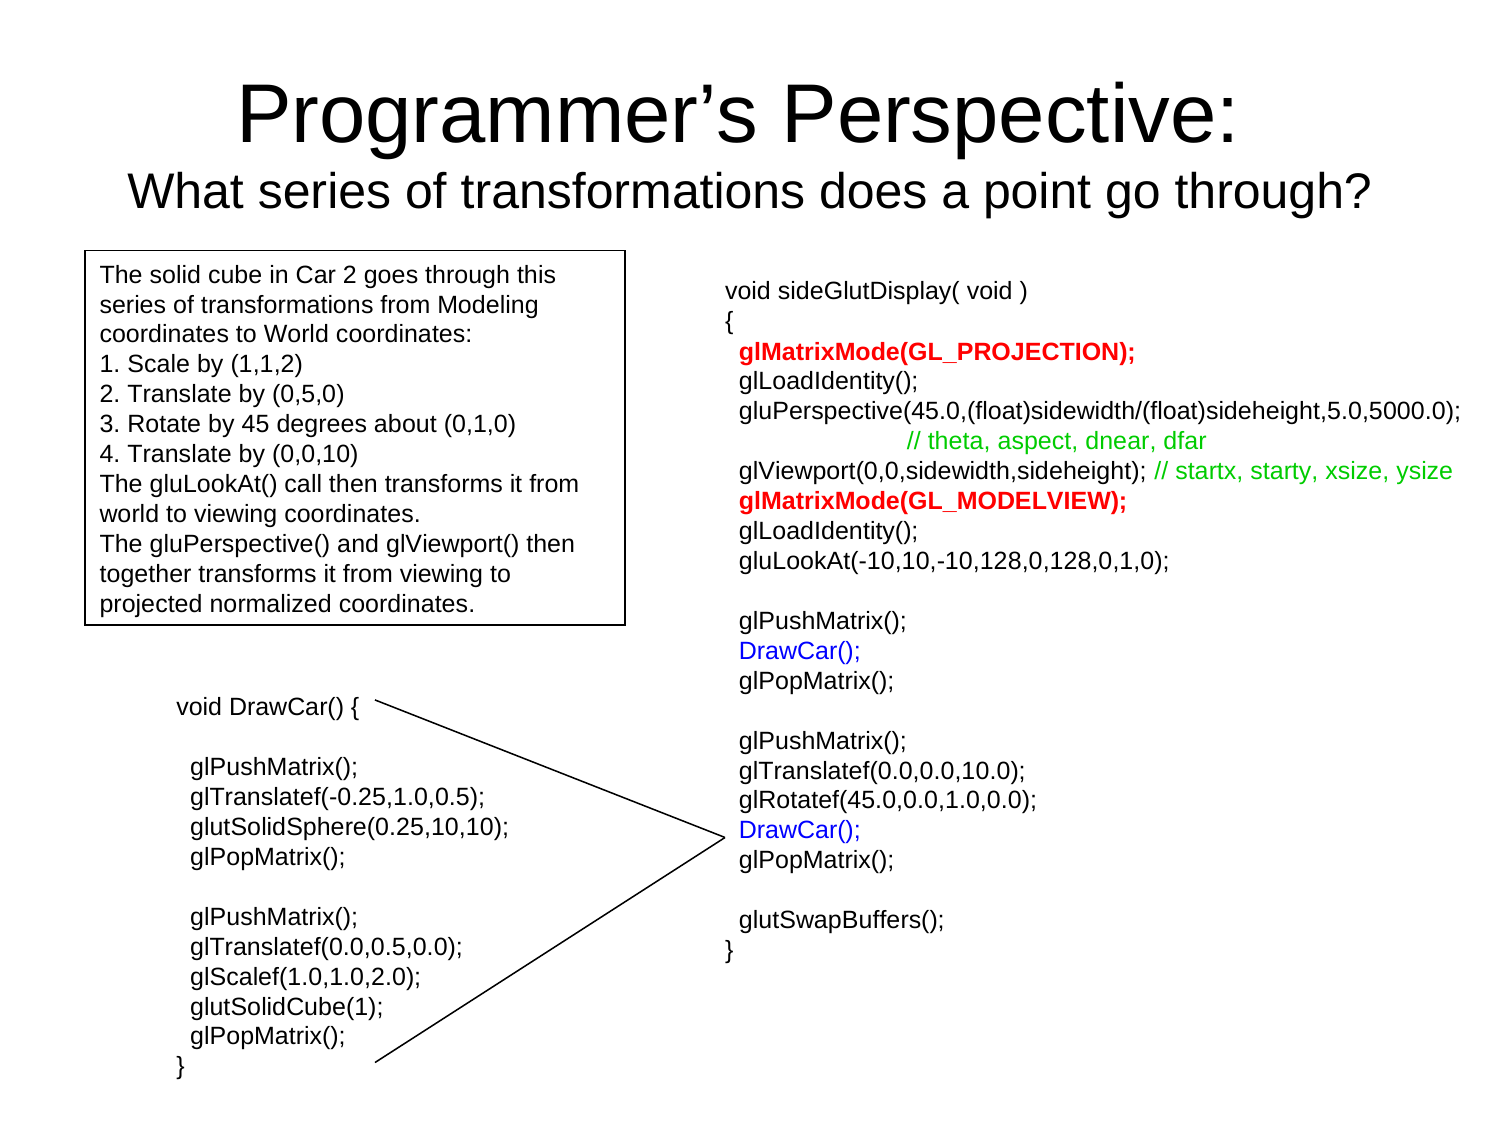

# Programmer’s Perspective: What series of transformations does a point go through?
void sideGlutDisplay( void )
{
 glMatrixMode(GL_PROJECTION);
 glLoadIdentity();
 gluPerspective(45.0,(float)sidewidth/(float)sideheight,5.0,5000.0);
 // theta, aspect, dnear, dfar
 glViewport(0,0,sidewidth,sideheight); // startx, starty, xsize, ysize
 glMatrixMode(GL_MODELVIEW);
 glLoadIdentity();
 gluLookAt(-10,10,-10,128,0,128,0,1,0);
 glPushMatrix();
 DrawCar();
 glPopMatrix();
 glPushMatrix();
 glTranslatef(0.0,0.0,10.0);
 glRotatef(45.0,0.0,1.0,0.0);
 DrawCar();
 glPopMatrix();
 glutSwapBuffers();
}
The solid cube in Car 2 goes through this series of transformations from Modeling coordinates to World coordinates:
1. Scale by (1,1,2)
2. Translate by (0,5,0)
3. Rotate by 45 degrees about (0,1,0)
4. Translate by (0,0,10)
The gluLookAt() call then transforms it from world to viewing coordinates.
The gluPerspective() and glViewport() then together transforms it from viewing to projected normalized coordinates.
void DrawCar() {
 glPushMatrix();
 glTranslatef(-0.25,1.0,0.5);
 glutSolidSphere(0.25,10,10);
 glPopMatrix();
 glPushMatrix();
 glTranslatef(0.0,0.5,0.0);
 glScalef(1.0,1.0,2.0);
 glutSolidCube(1);
 glPopMatrix();
}